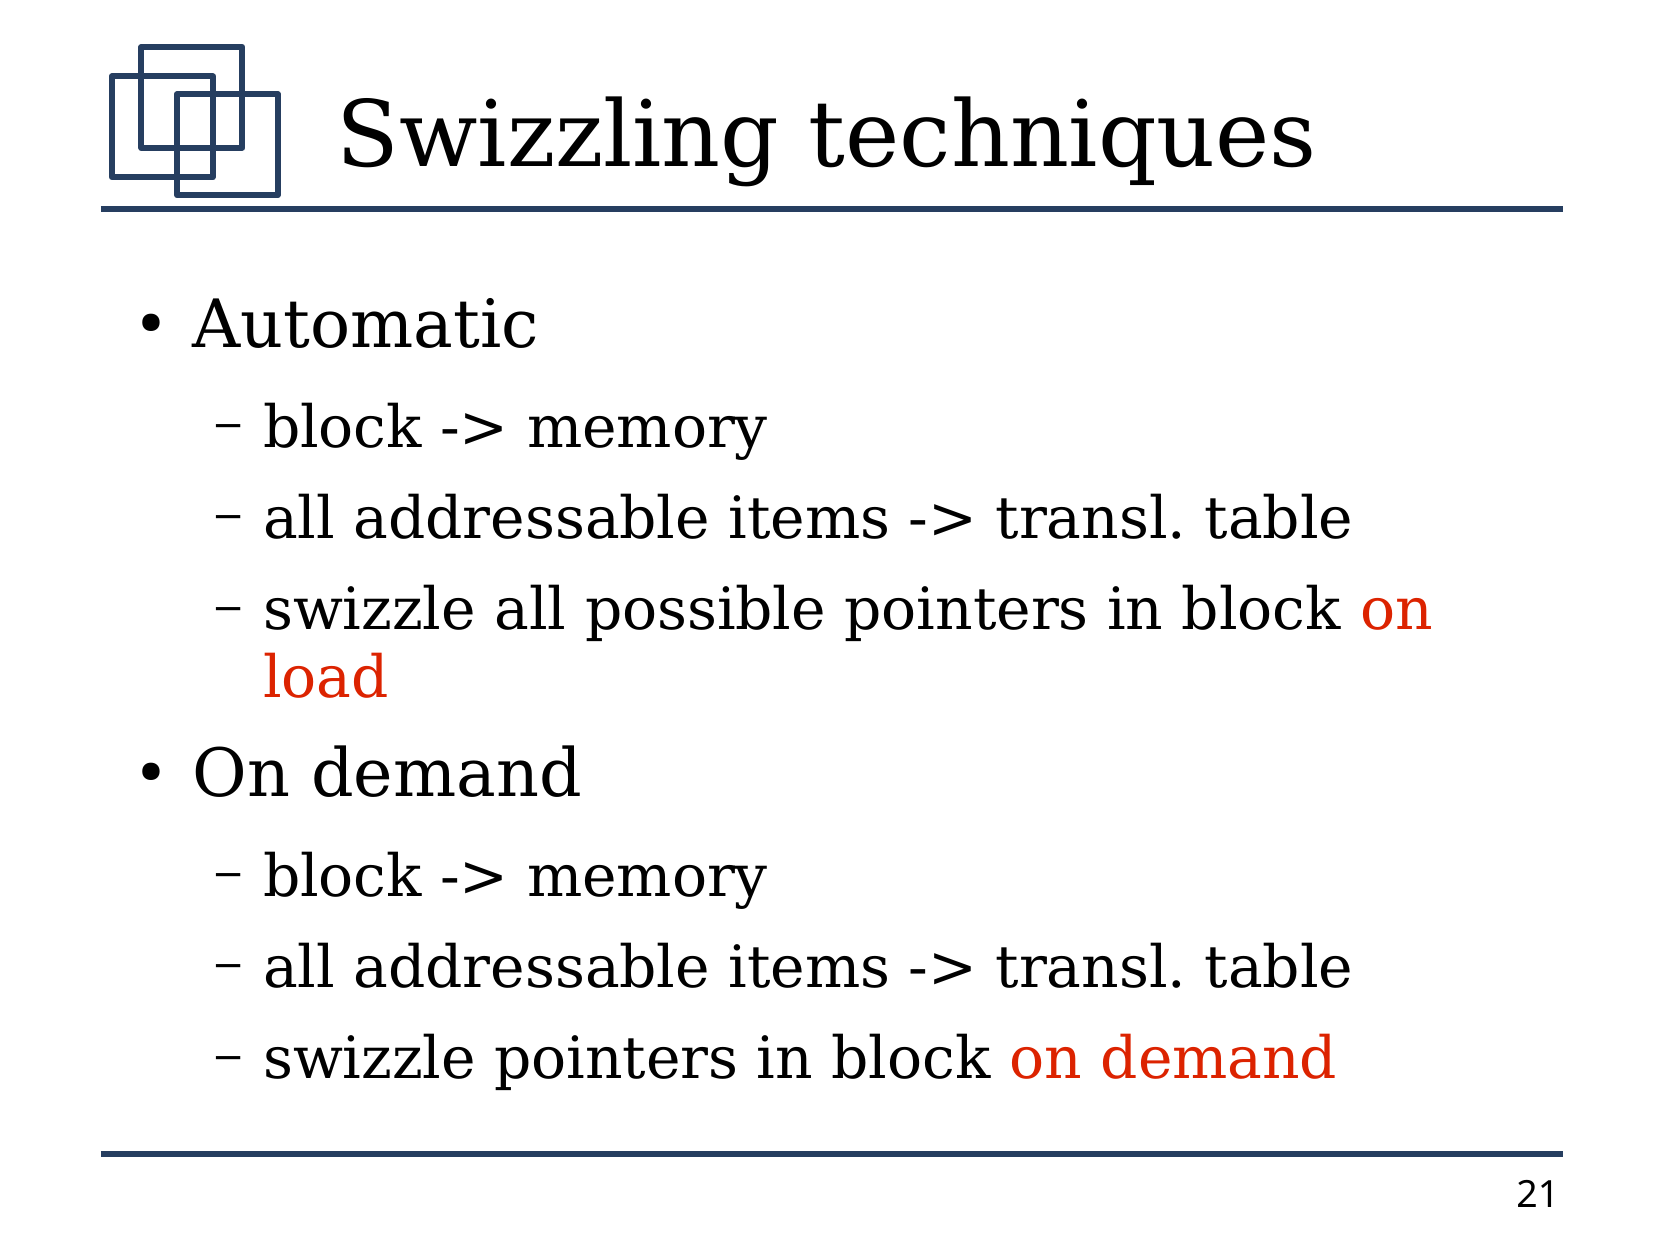

# Swizzling techniques
Automatic
block -> memory
all addressable items -> transl. table
swizzle all possible pointers in block on load
On demand
block -> memory
all addressable items -> transl. table
swizzle pointers in block on demand